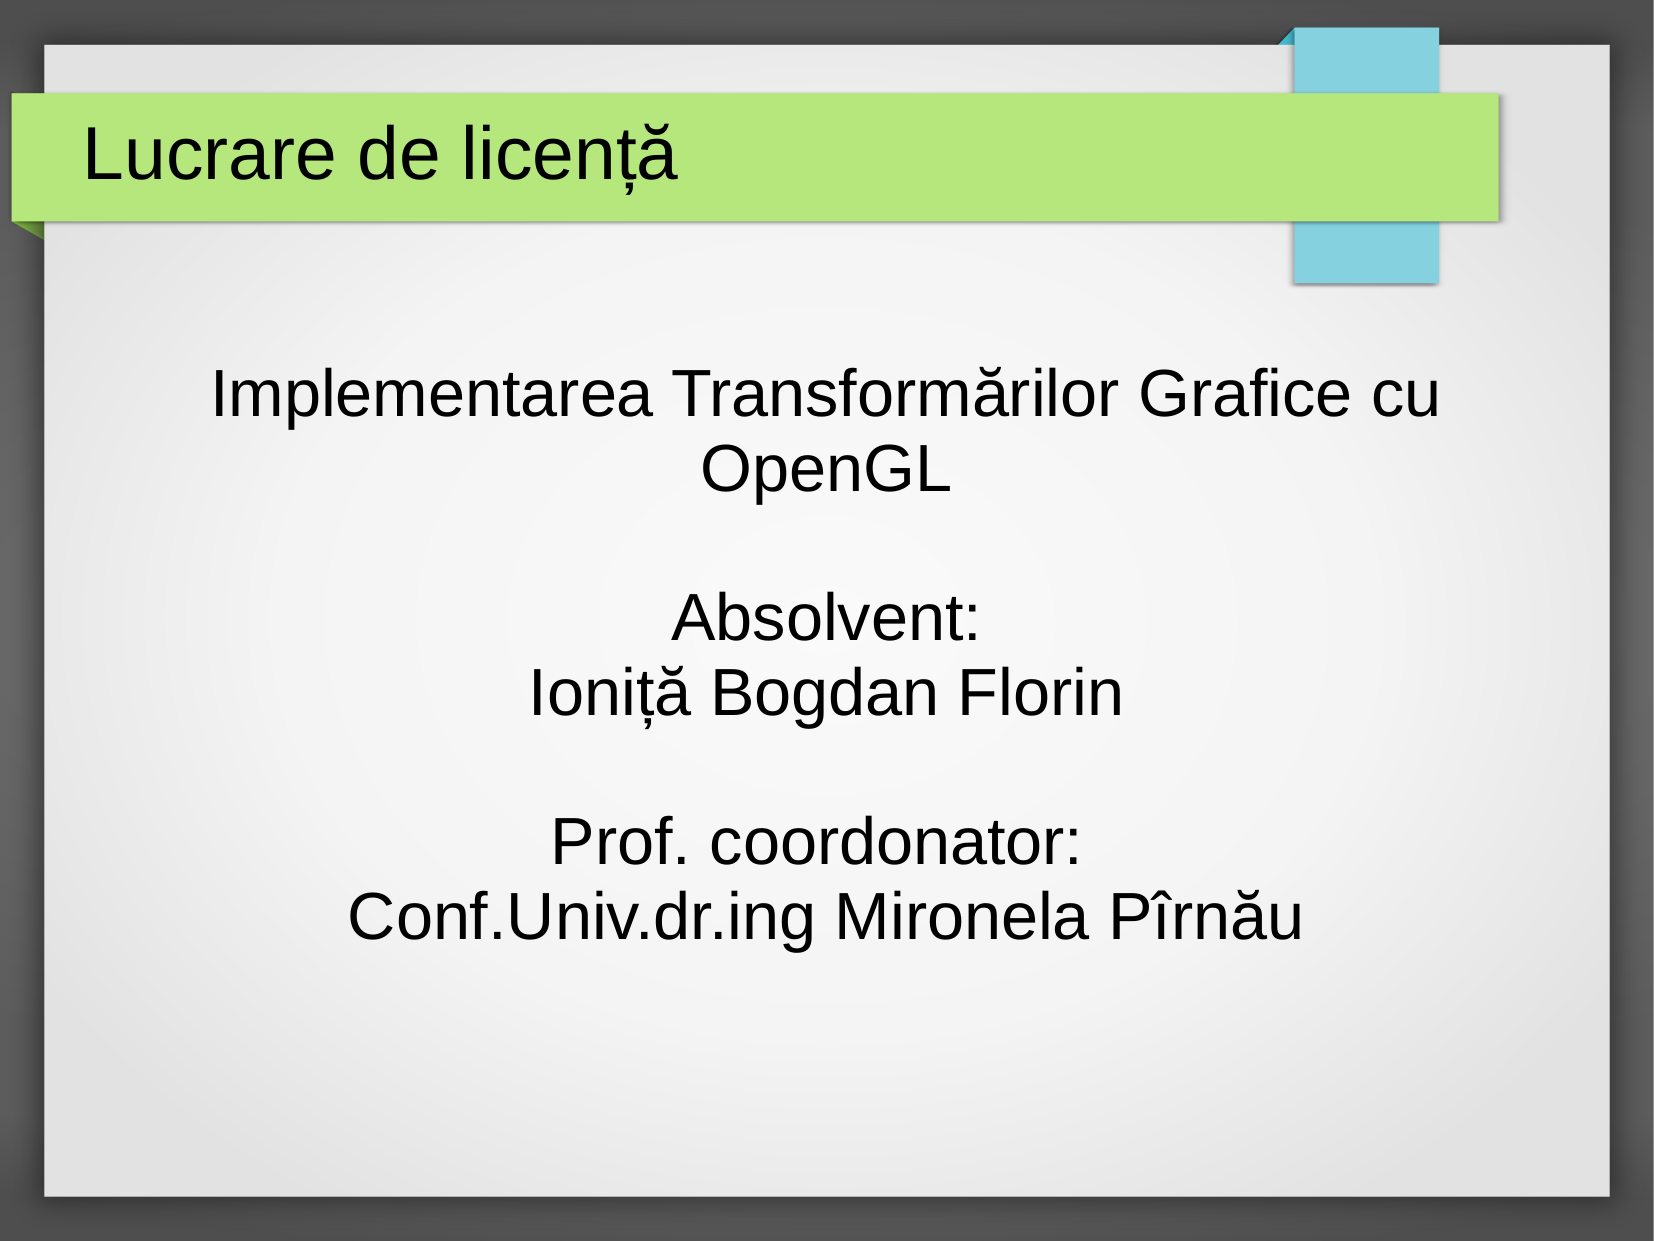

# Lucrare de licență
Implementarea Transformărilor Grafice cu OpenGL
Absolvent:
Ioniță Bogdan Florin
Prof. coordonator:
Conf.Univ.dr.ing Mironela Pîrnău